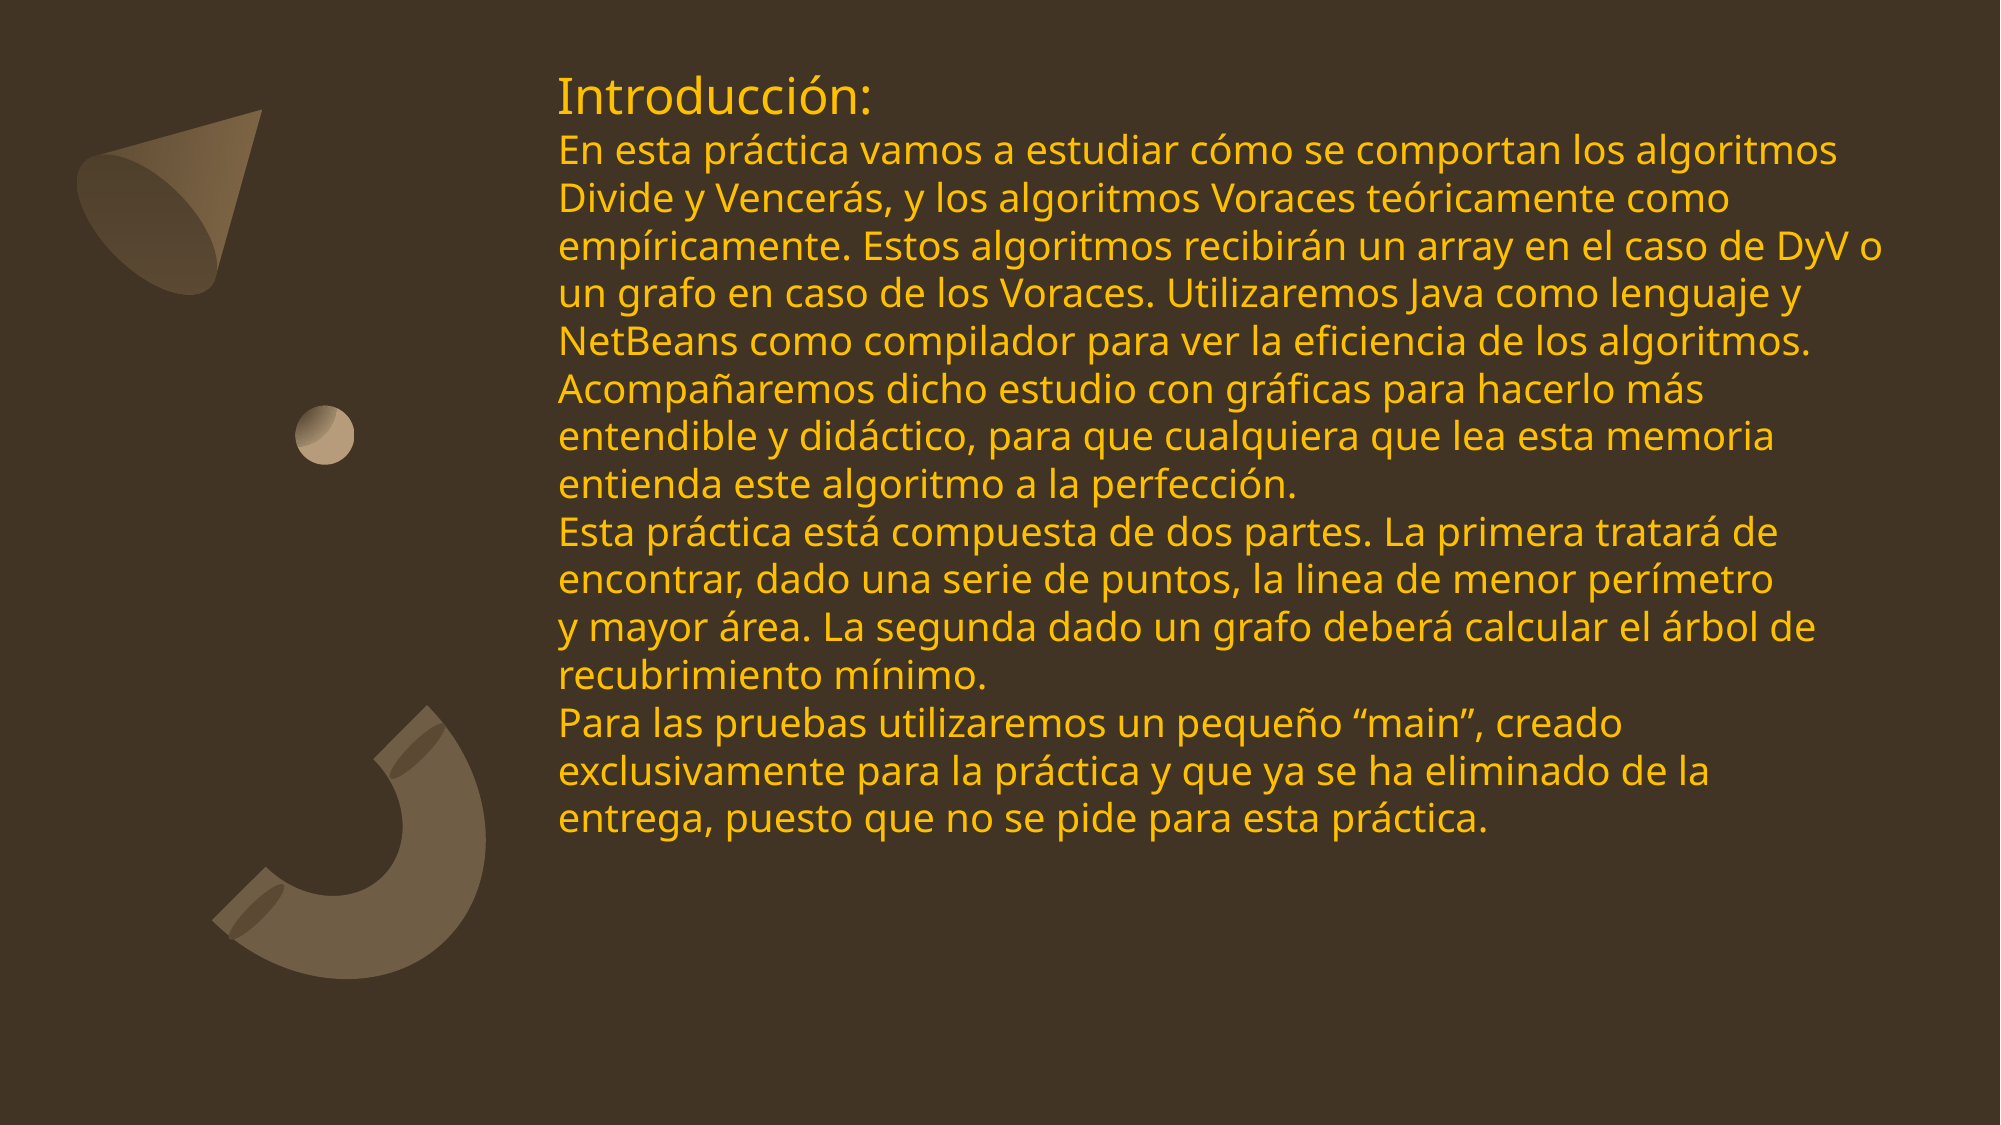

# Introducción: En esta práctica vamos a estudiar cómo se comportan los algoritmos Divide y Vencerás, y los algoritmos Voraces teóricamente como empíricamente. Estos algoritmos recibirán un array en el caso de DyV o un grafo en caso de los Voraces. Utilizaremos Java como lenguaje y NetBeans como compilador para ver la eficiencia de los algoritmos. Acompañaremos dicho estudio con gráficas para hacerlo más entendible y didáctico, para que cualquiera que lea esta memoria entienda este algoritmo a la perfección. Esta práctica está compuesta de dos partes. La primera tratará de encontrar, dado una serie de puntos, la linea de menor perímetro y mayor área. La segunda dado un grafo deberá calcular el árbol de recubrimiento mínimo. Para las pruebas utilizaremos un pequeño “main”, creado exclusivamente para la práctica y que ya se ha eliminado de la entrega, puesto que no se pide para esta práctica.